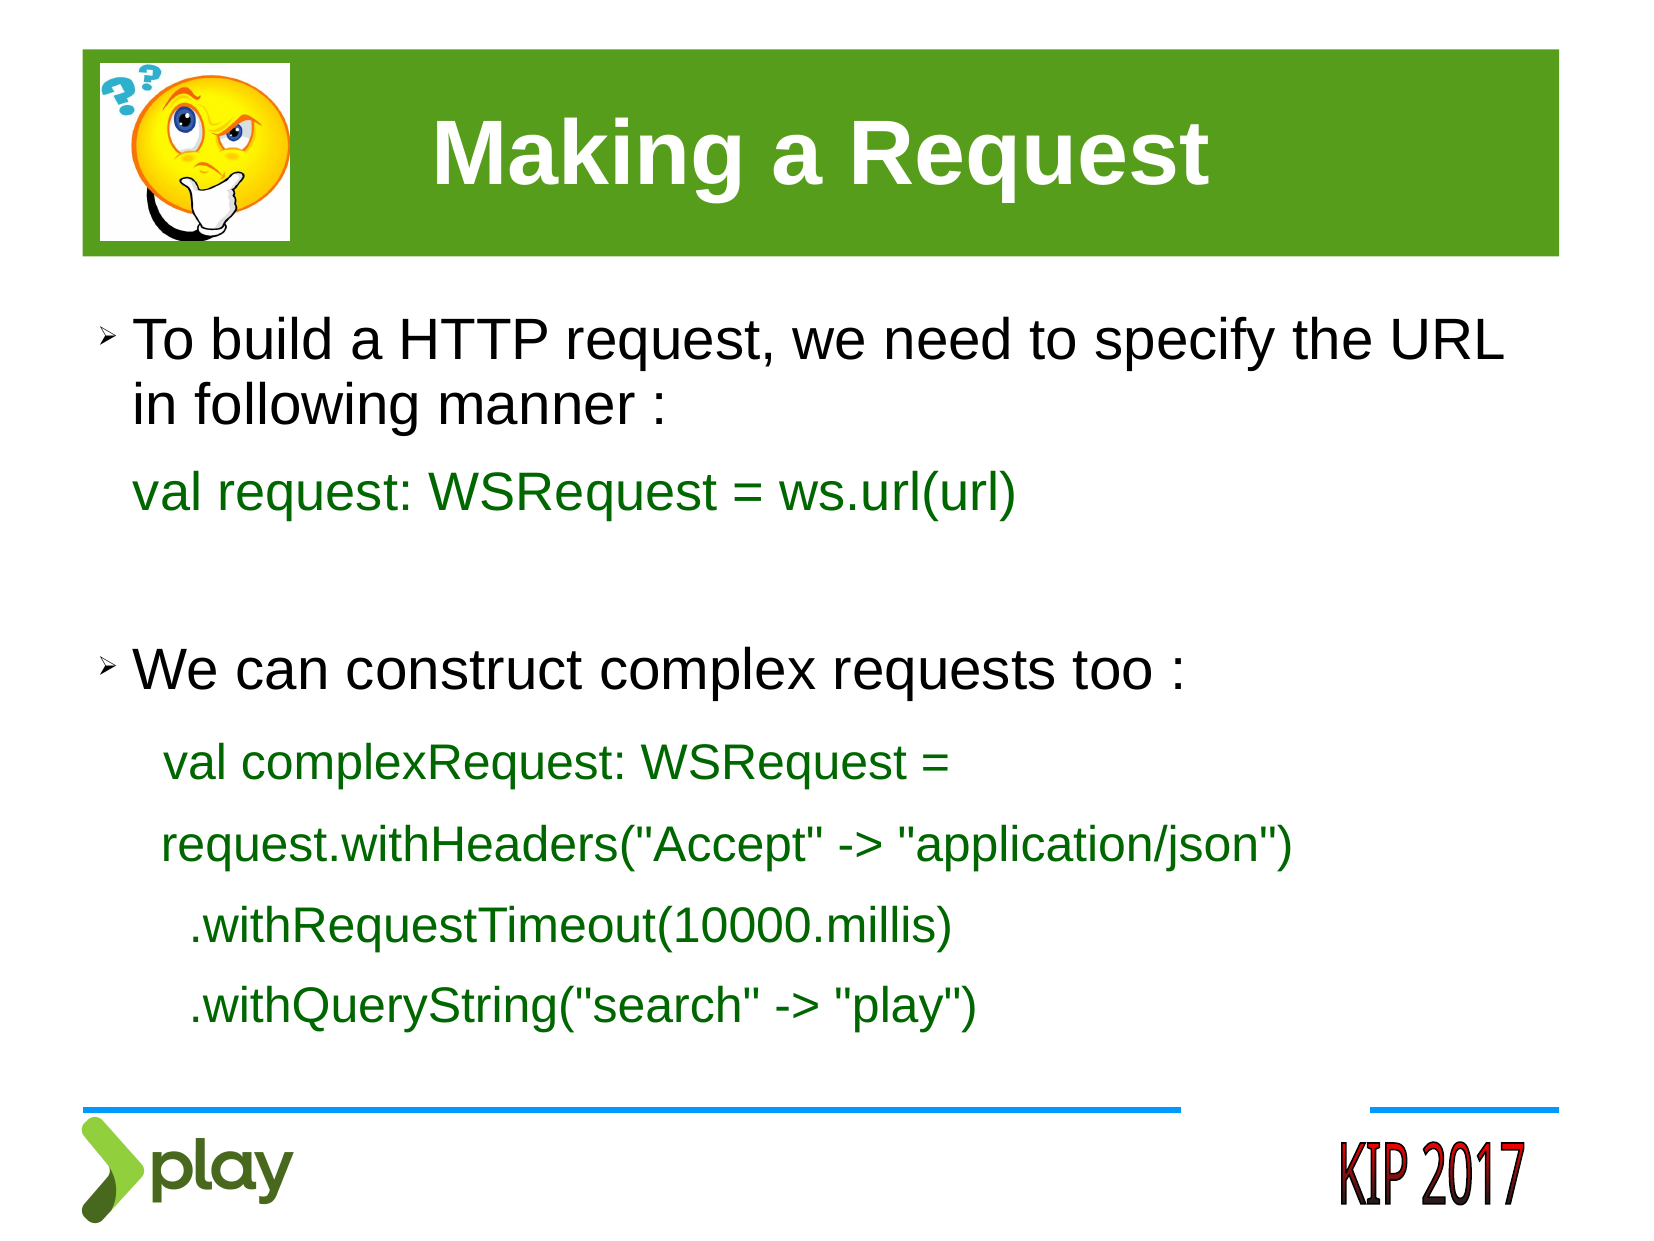

# Making a Request
To build a HTTP request, we need to specify the URL in following manner :
val request: WSRequest = ws.url(url)
We can construct complex requests too :
 val complexRequest: WSRequest =
 request.withHeaders("Accept" -> "application/json")
 .withRequestTimeout(10000.millis)
 .withQueryString("search" -> "play")